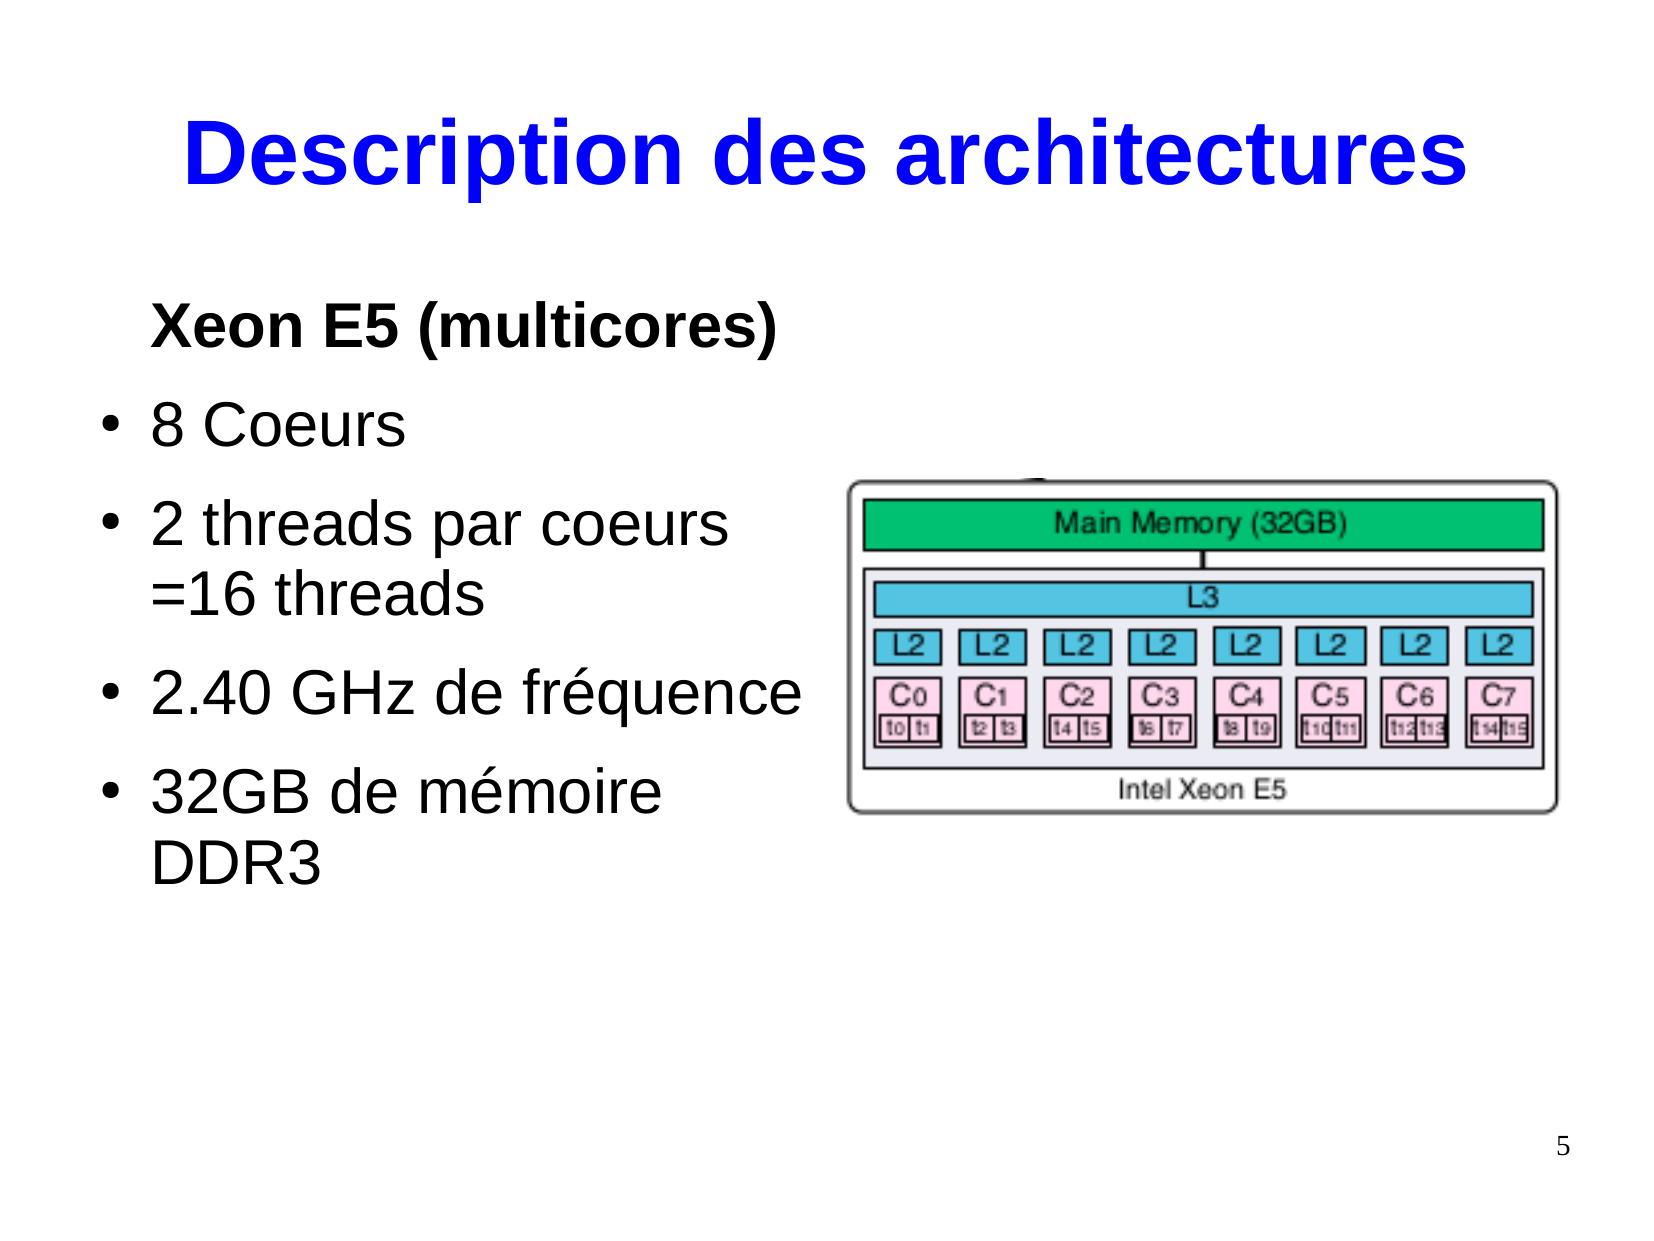

# Description des architectures
Xeon E5 (multicores)
8 Coeurs
2 threads par coeurs =16 threads
2.40 GHz de fréquence
32GB de mémoire DDR3
5